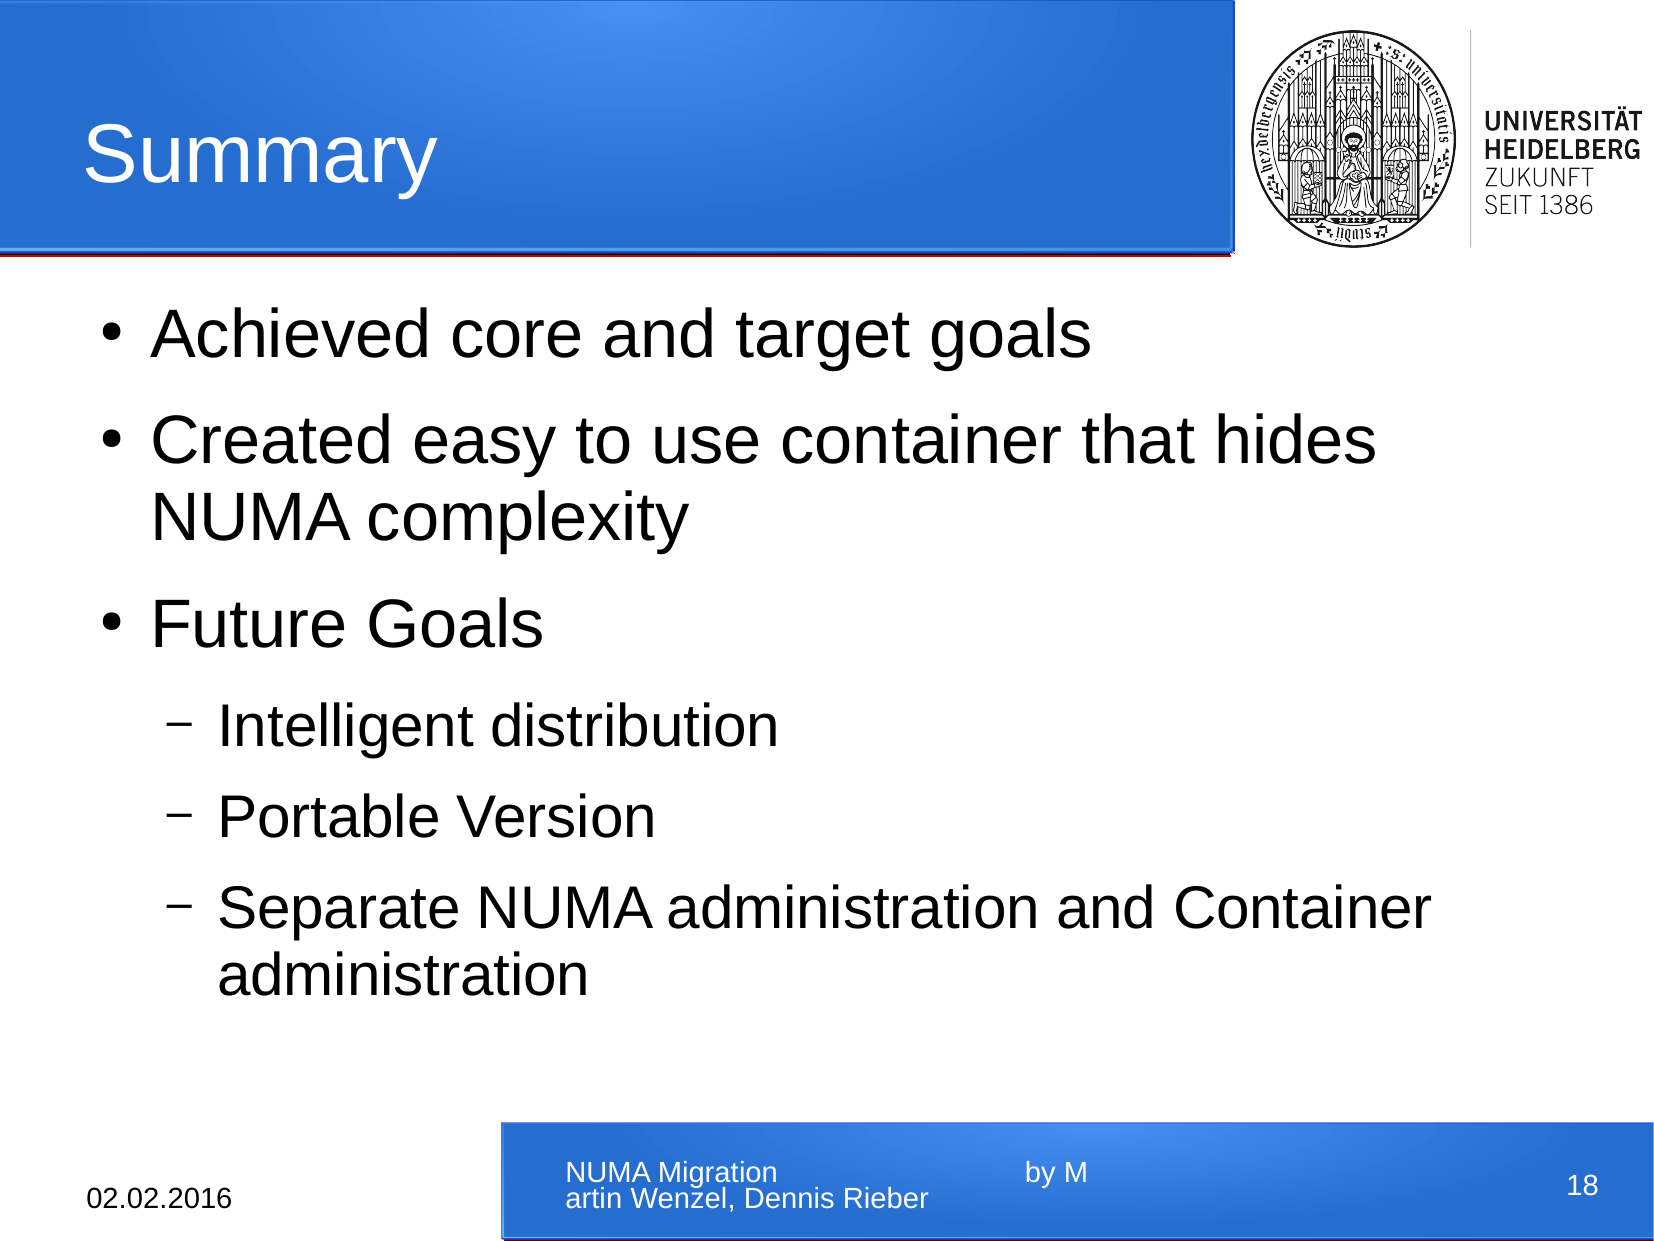

# Summary
Achieved core and target goals
Created easy to use container that hides NUMA complexity
Future Goals
Intelligent distribution
Portable Version
Separate NUMA administration and Container administration
NUMA Migration by Martin Wenzel, Dennis Rieber
18
02.02.2016